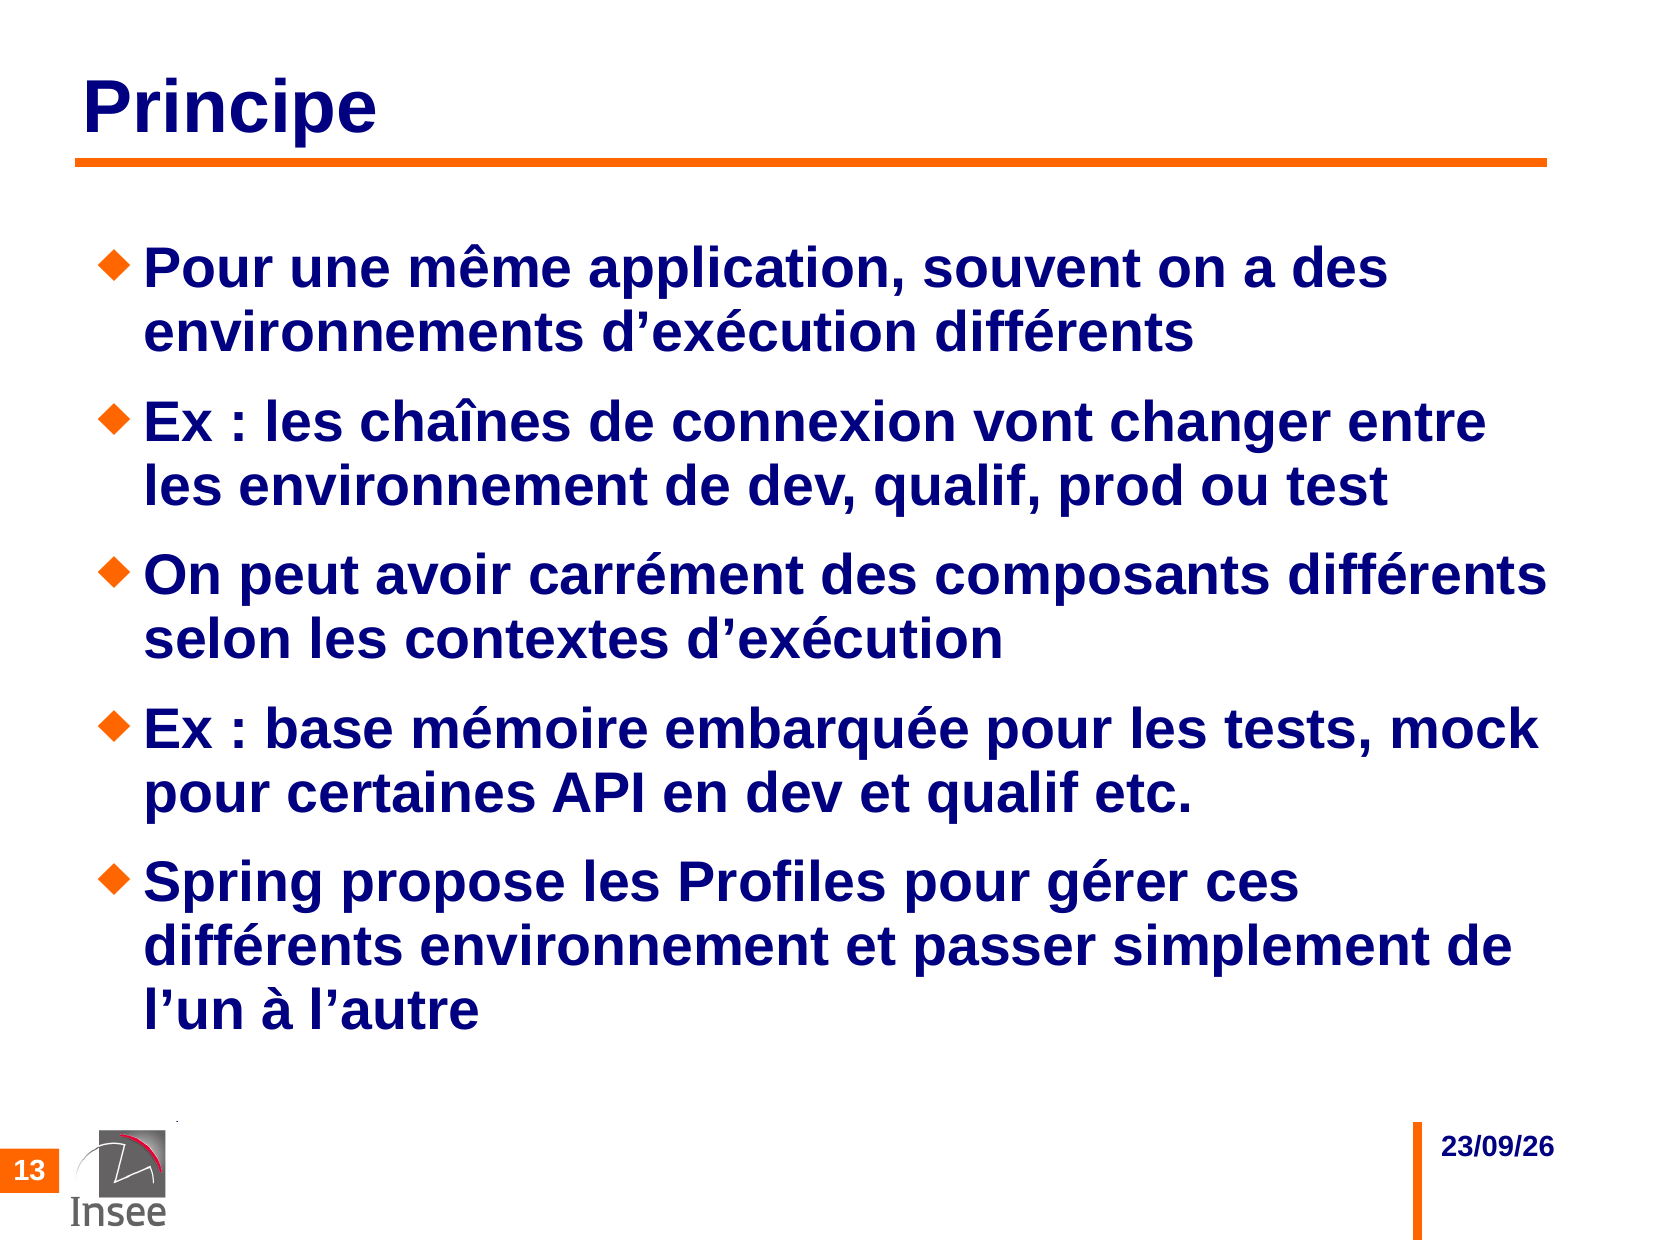

# Principe
Pour une même application, souvent on a des environnements d’exécution différents
Ex : les chaînes de connexion vont changer entre les environnement de dev, qualif, prod ou test
On peut avoir carrément des composants différents selon les contextes d’exécution
Ex : base mémoire embarquée pour les tests, mock pour certaines API en dev et qualif etc.
Spring propose les Profiles pour gérer ces différents environnement et passer simplement de l’un à l’autre
13